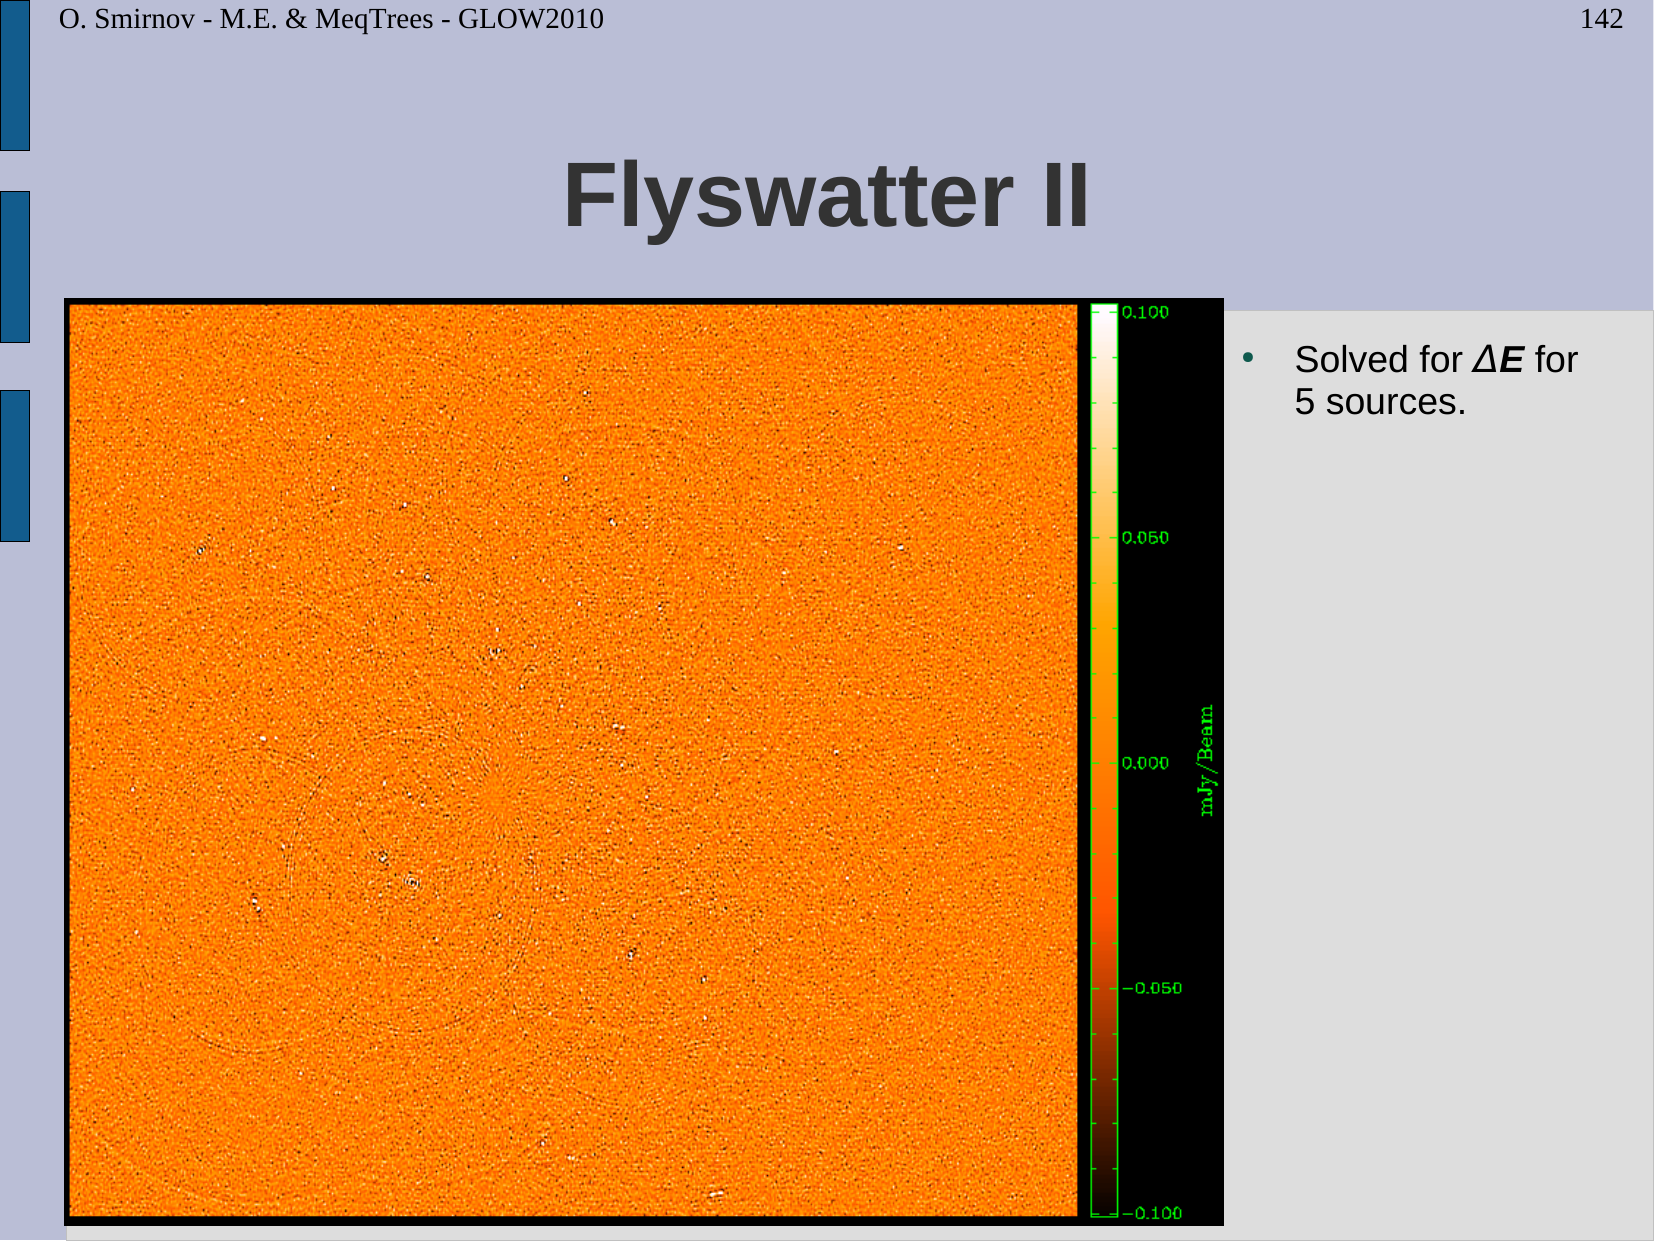

O. Smirnov - M.E. & MeqTrees - GLOW2010
142
# Flyswatter II
Solved for ΔE for
5 sources.